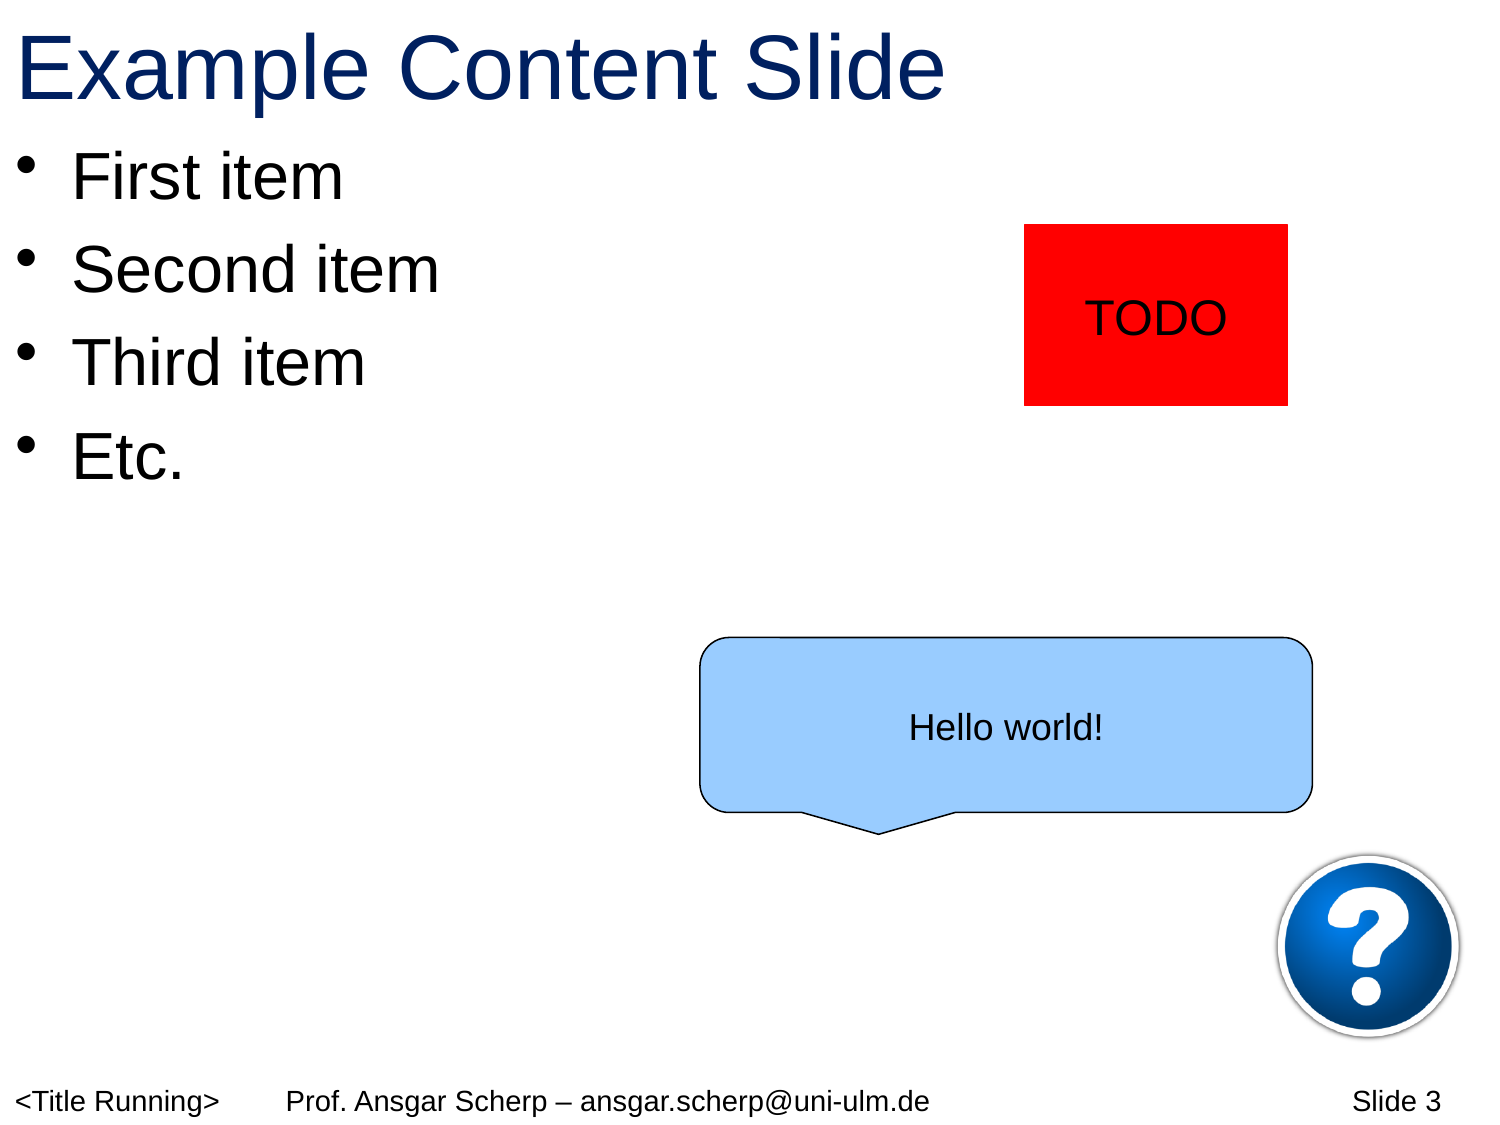

# Example Content Slide
First item
Second item
Third item
Etc.
TODO
Hello world!